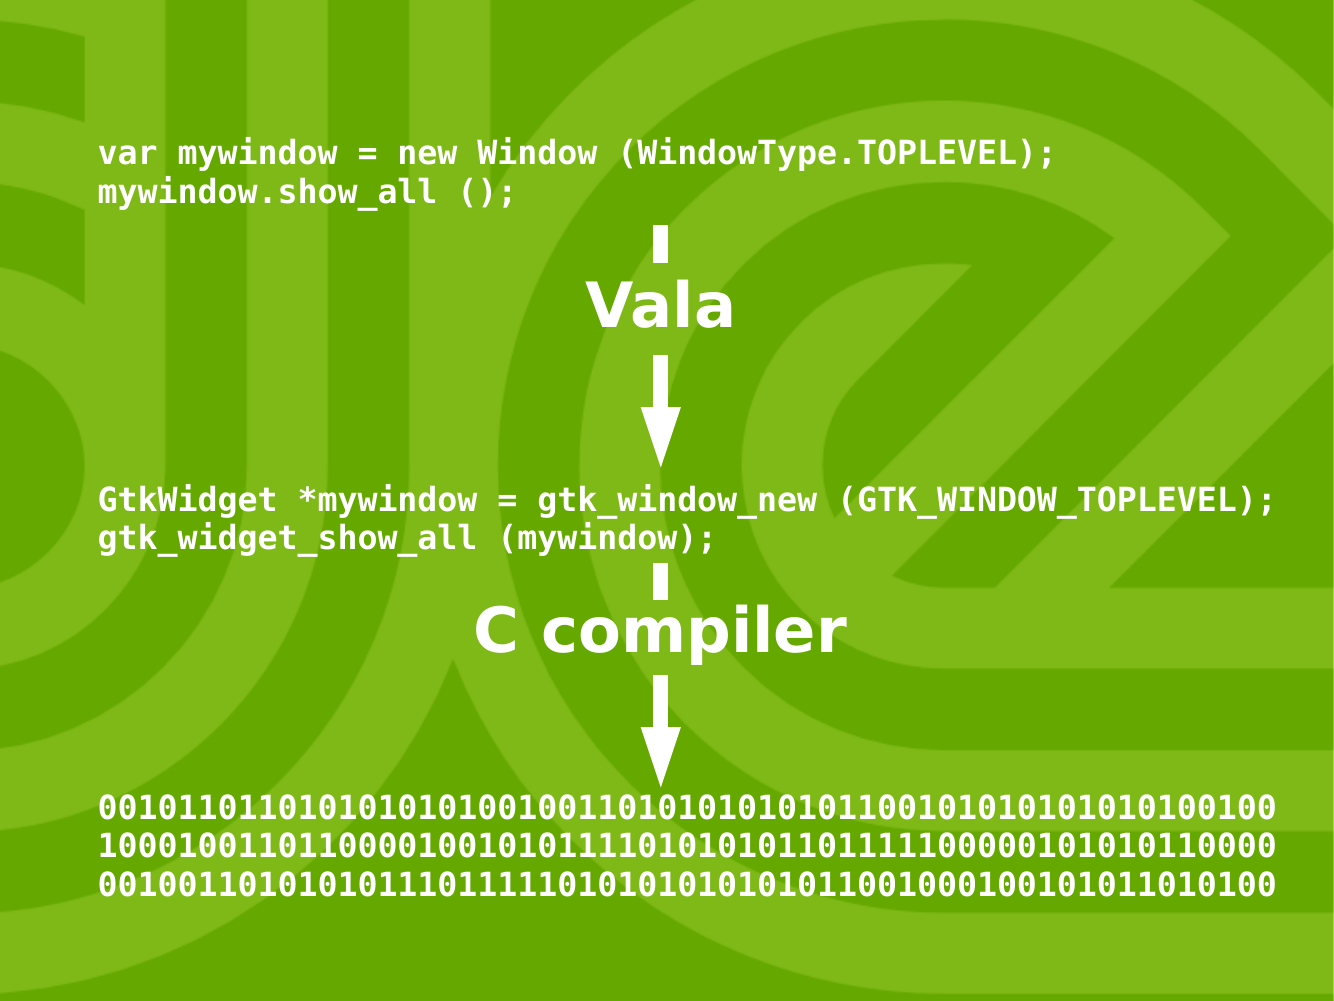

var mywindow = new Window (WindowType.TOPLEVEL);
mywindow.show_all ();
GtkWidget *mywindow = gtk_window_new (GTK_WINDOW_TOPLEVEL);
gtk_widget_show_all (mywindow);
00101101101010101010010011010101010101100101010101010100100
10001001101100001001010111101010101101111100000101010110000
00100110101010111011111010101010101011001000100101011010100
Vala
C compiler